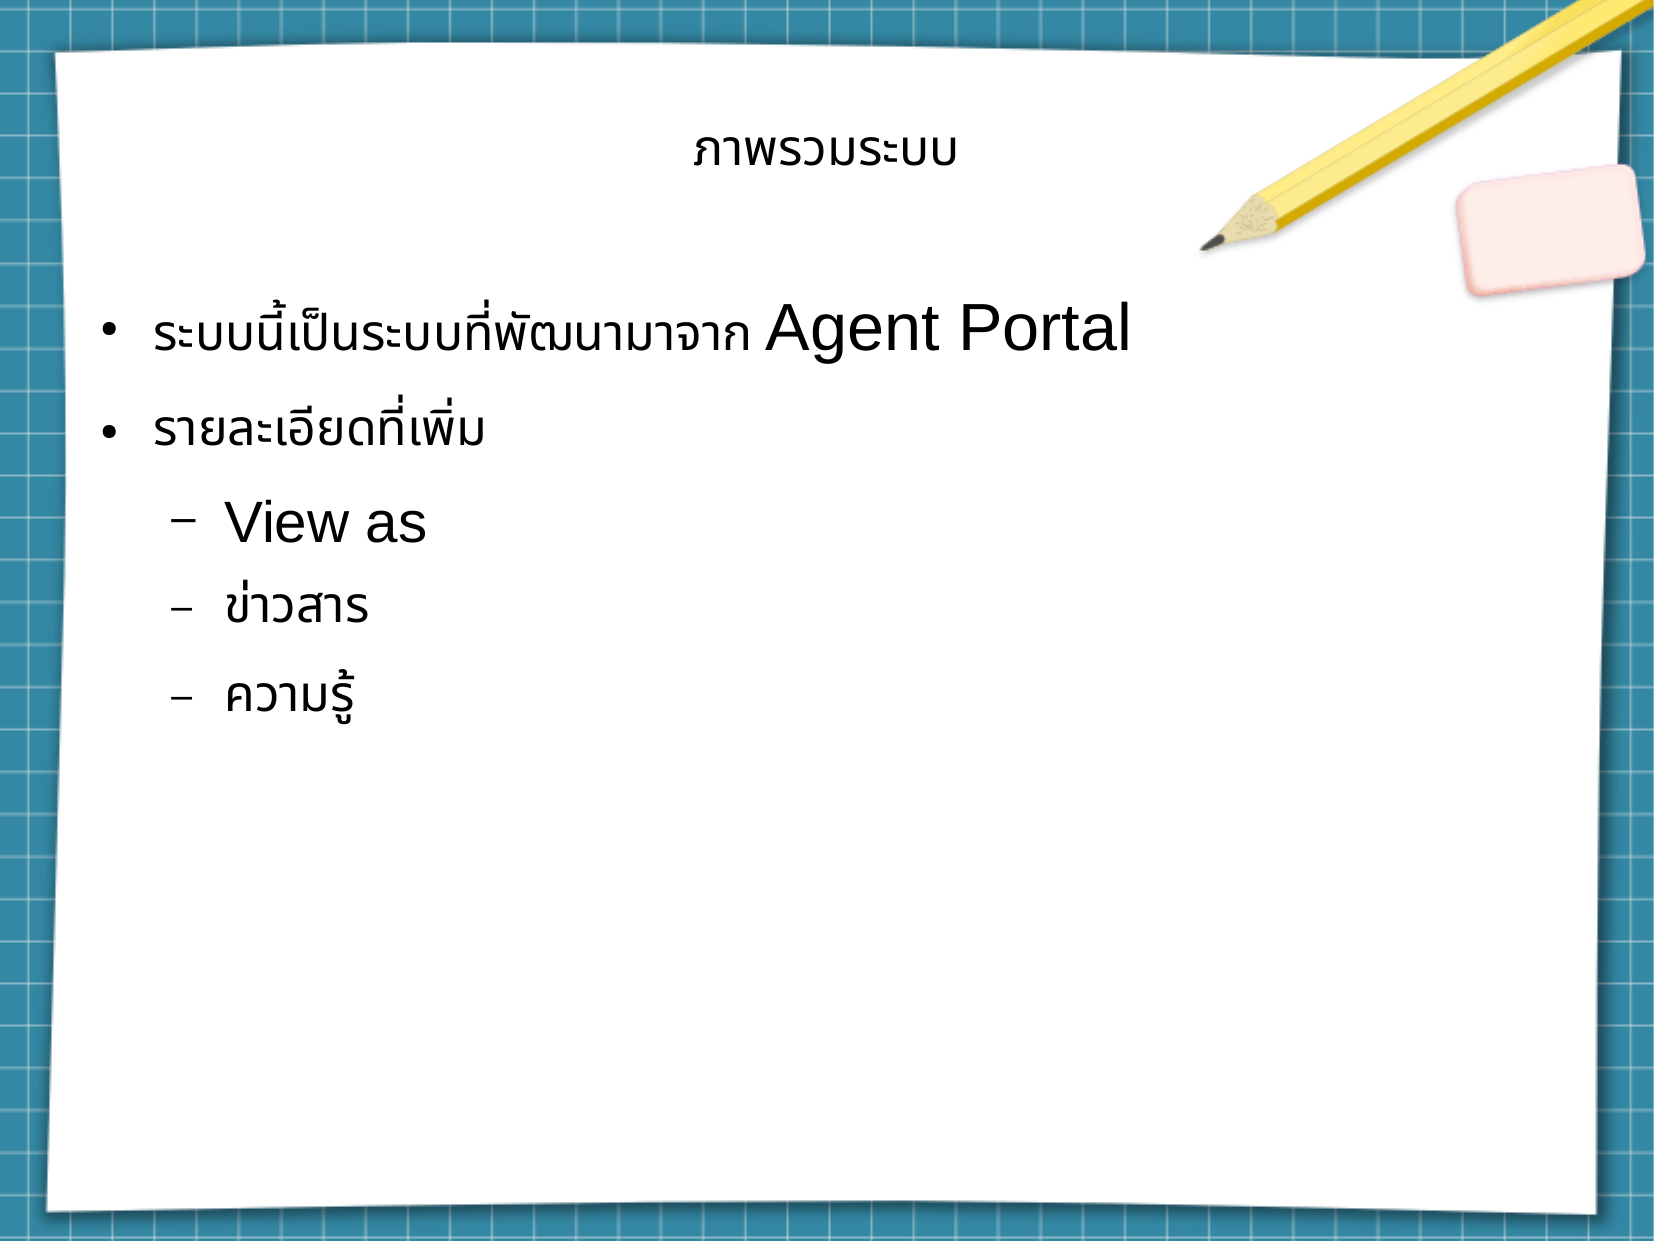

# ภาพรวมระบบ
ระบบนี้เป็นระบบที่พัฒนามาจาก Agent Portal
รายละเอียดที่เพิ่ม
View as
ข่าวสาร
ความรู้